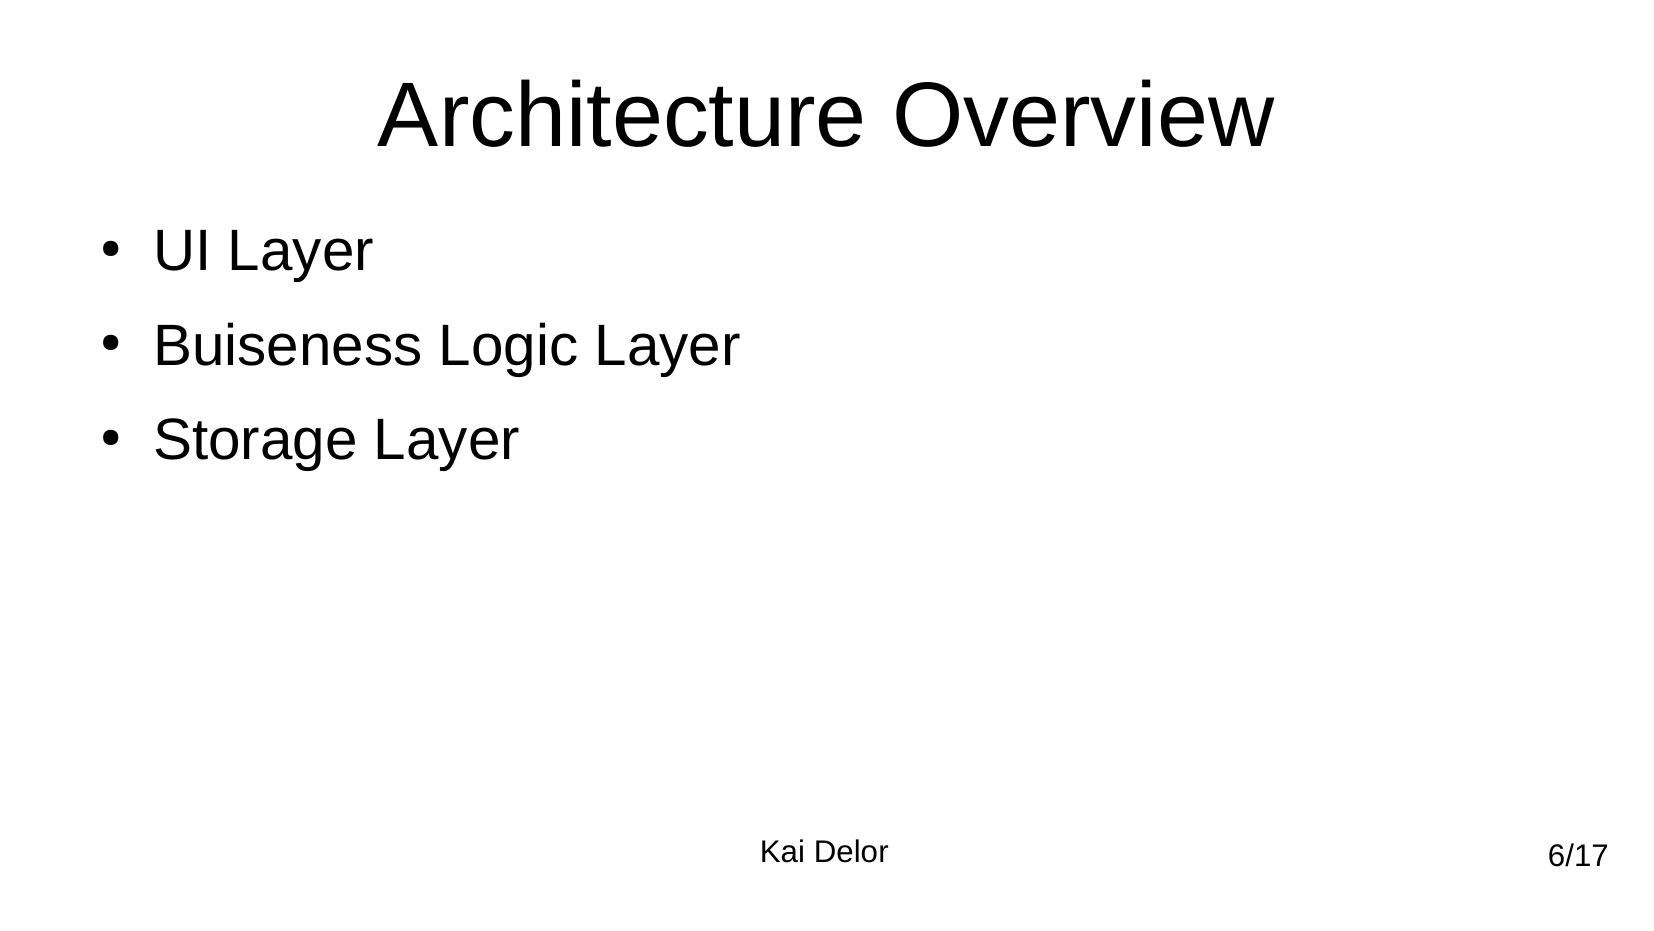

# Architecture Overview
UI Layer
Buiseness Logic Layer
Storage Layer
Kai Delor